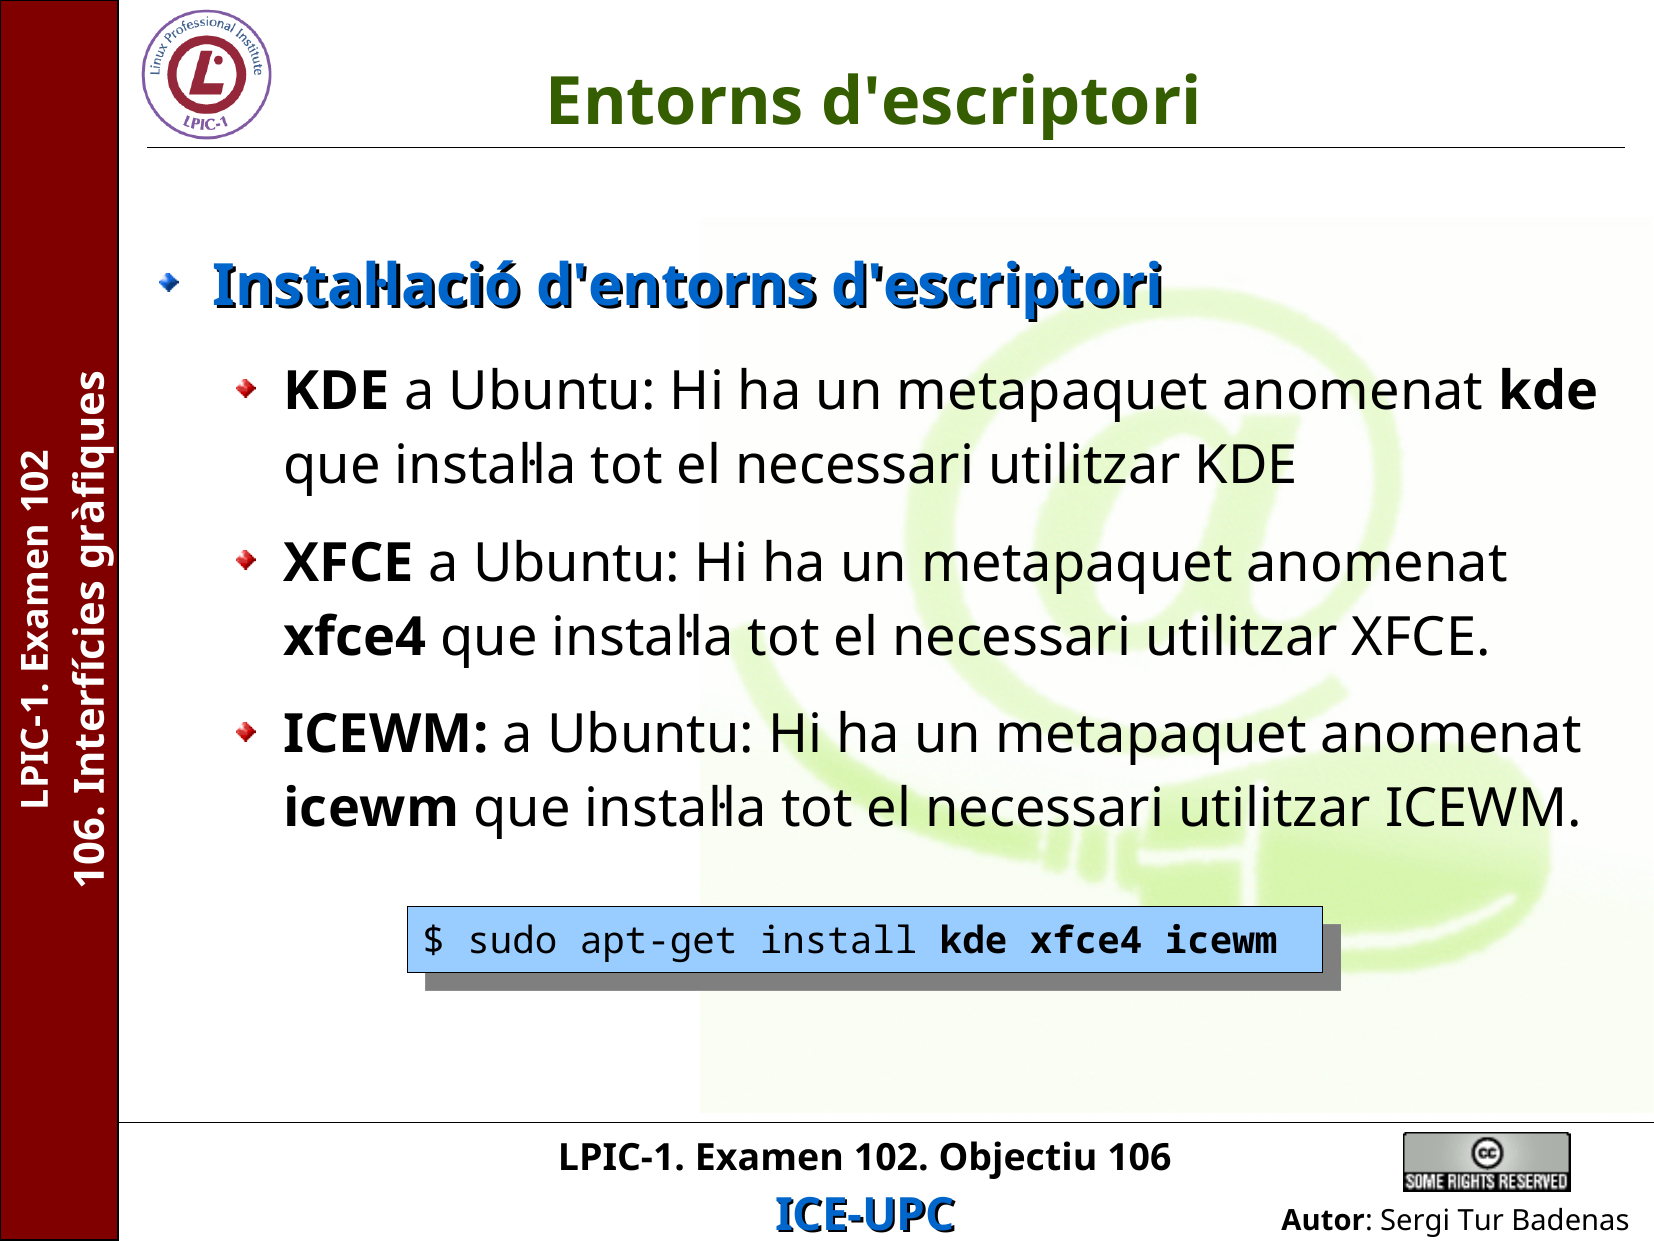

# Entorns d'escriptori
Instal·lació d'entorns d'escriptori
KDE a Ubuntu: Hi ha un metapaquet anomenat kde que instal·la tot el necessari utilitzar KDE
XFCE a Ubuntu: Hi ha un metapaquet anomenat xfce4 que instal·la tot el necessari utilitzar XFCE.
ICEWM: a Ubuntu: Hi ha un metapaquet anomenat icewm que instal·la tot el necessari utilitzar ICEWM.
$ sudo apt-get install kde xfce4 icewm